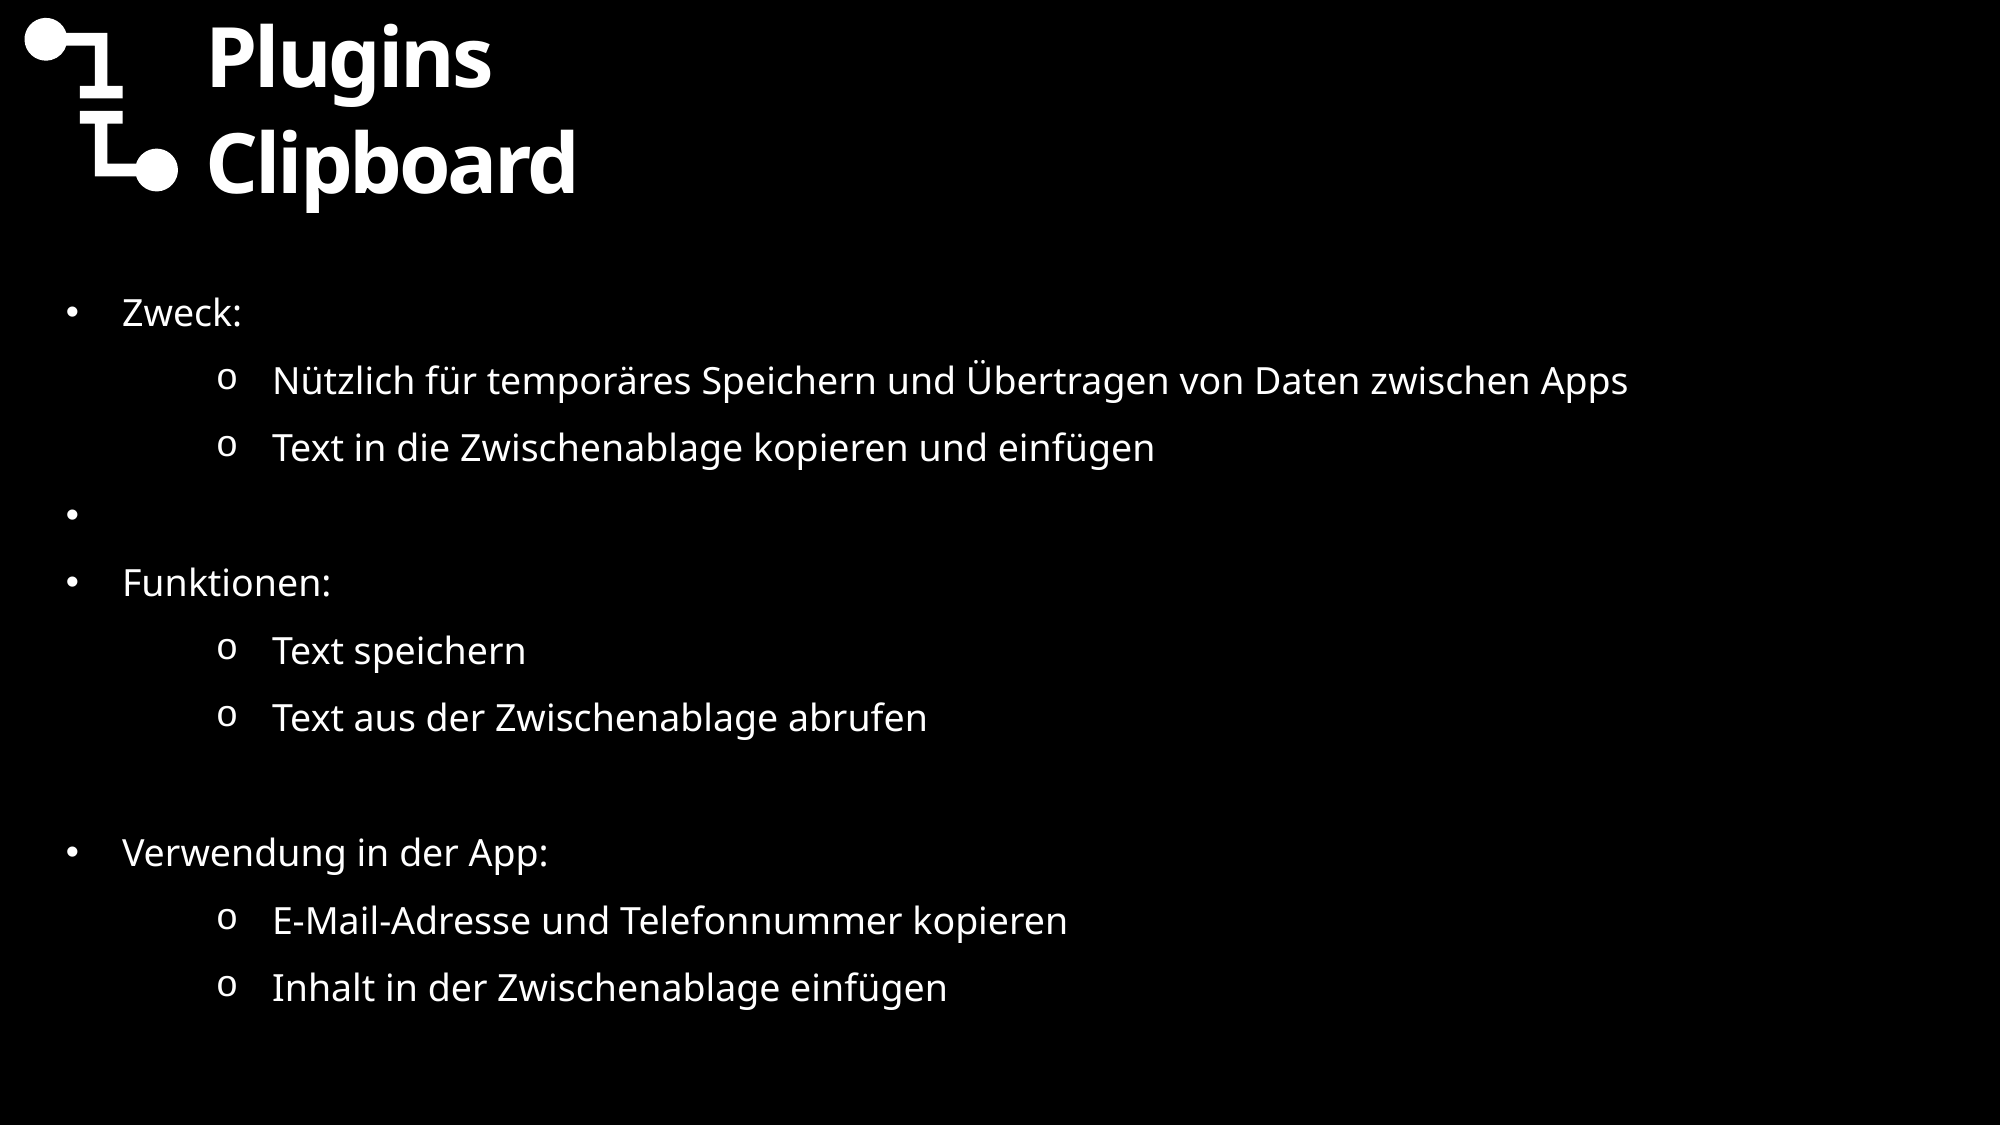

Plugins
Clipboard
Zweck:
Nützlich für temporäres Speichern und Übertragen von Daten zwischen Apps
Text in die Zwischenablage kopieren und einfügen
Funktionen:
Text speichern
Text aus der Zwischenablage abrufen
Verwendung in der App:
E-Mail-Adresse und Telefonnummer kopieren
Inhalt in der Zwischenablage einfügen